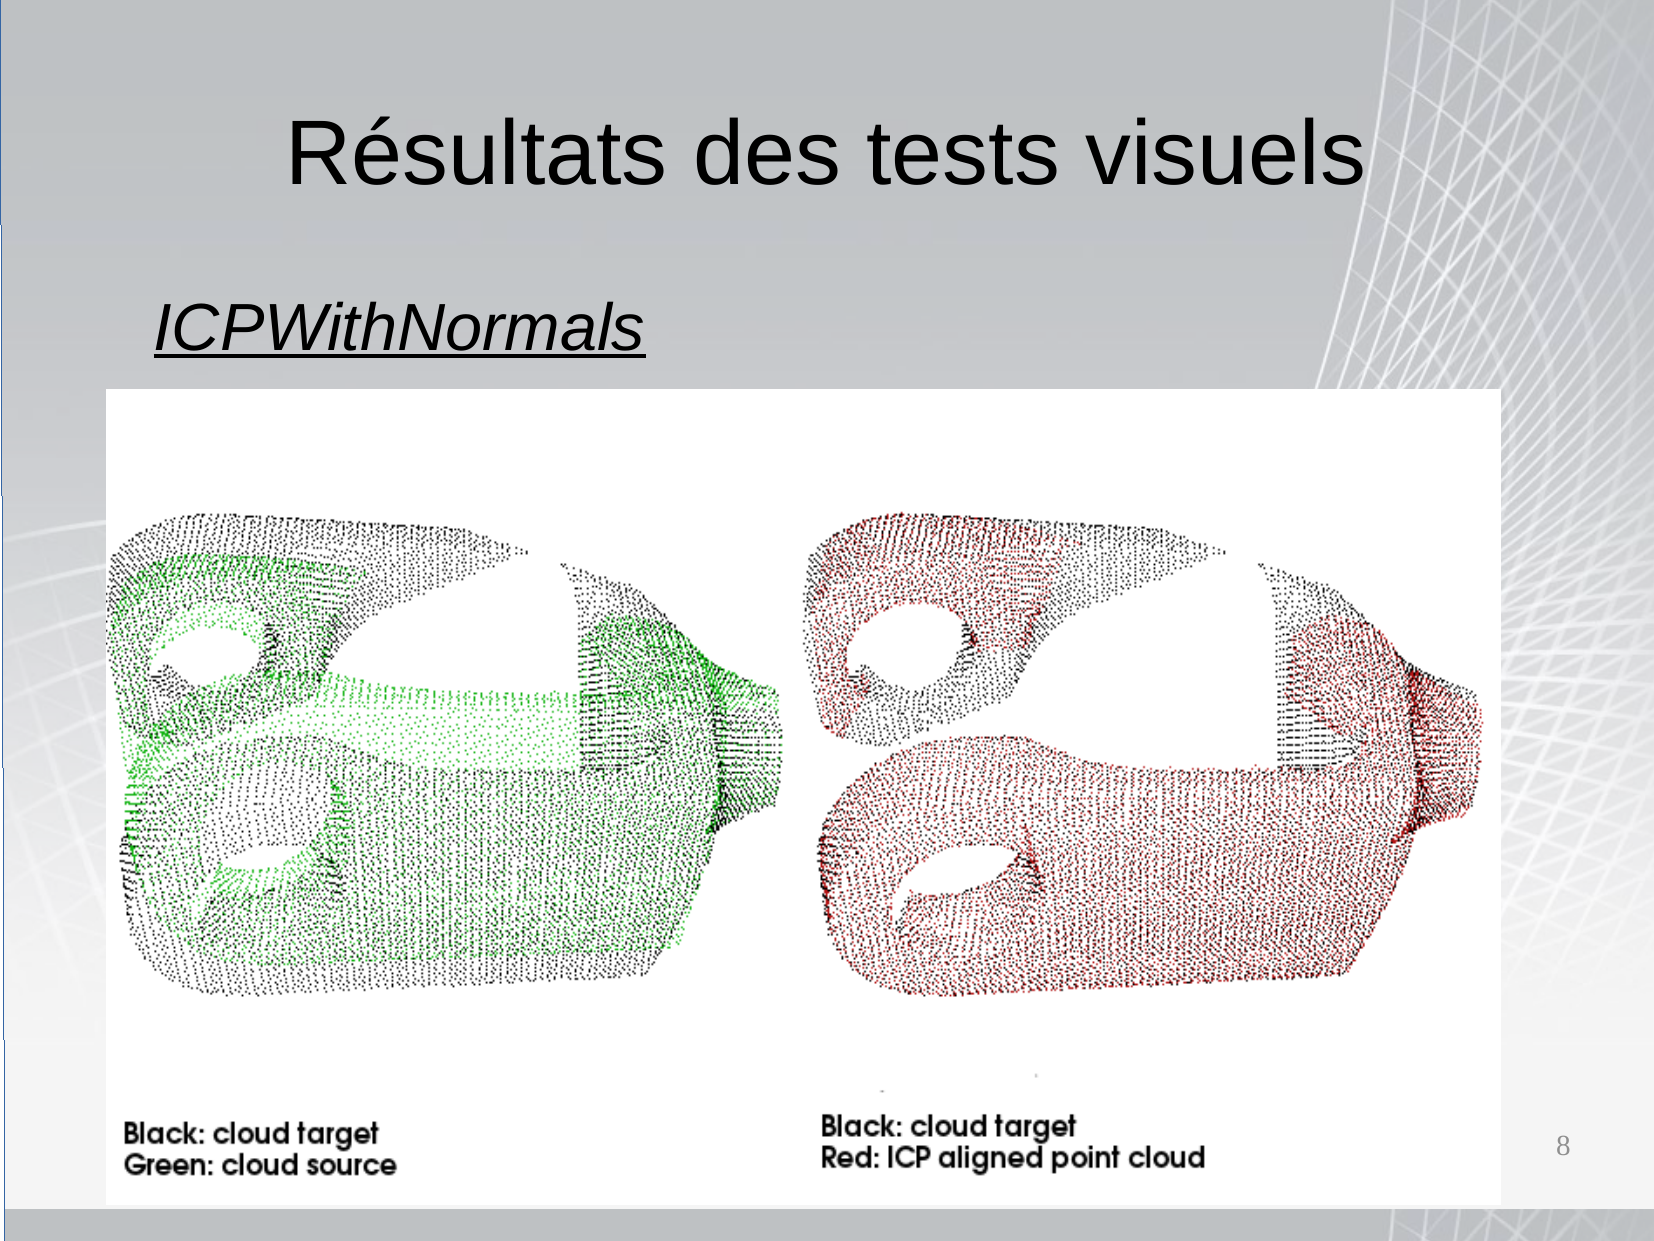

Résultats des tests visuels
# ICPWithNormals
8